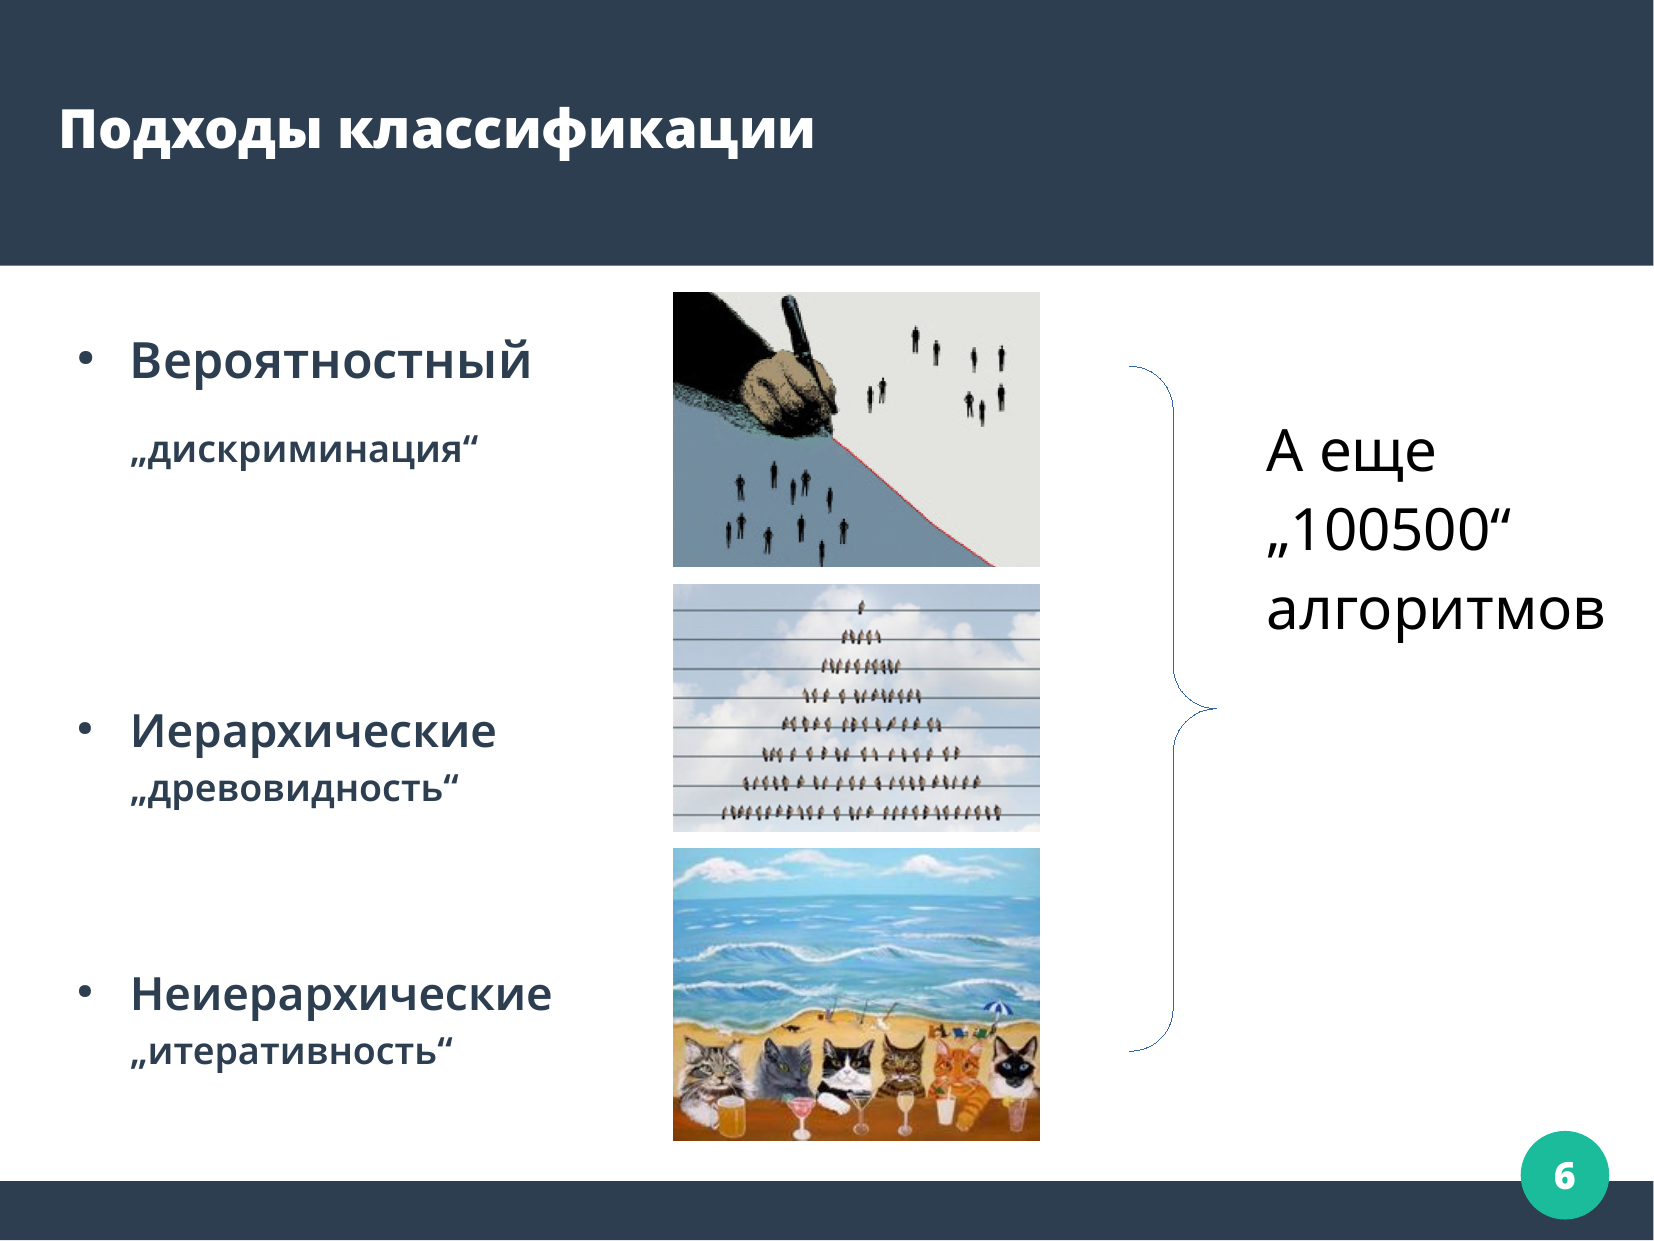

# Подходы классификации
Вероятностный
„дискриминация“
Иерархические
„древовидность“
Неиерархические
„итеративность“
А еще „100500“
алгоритмов
6